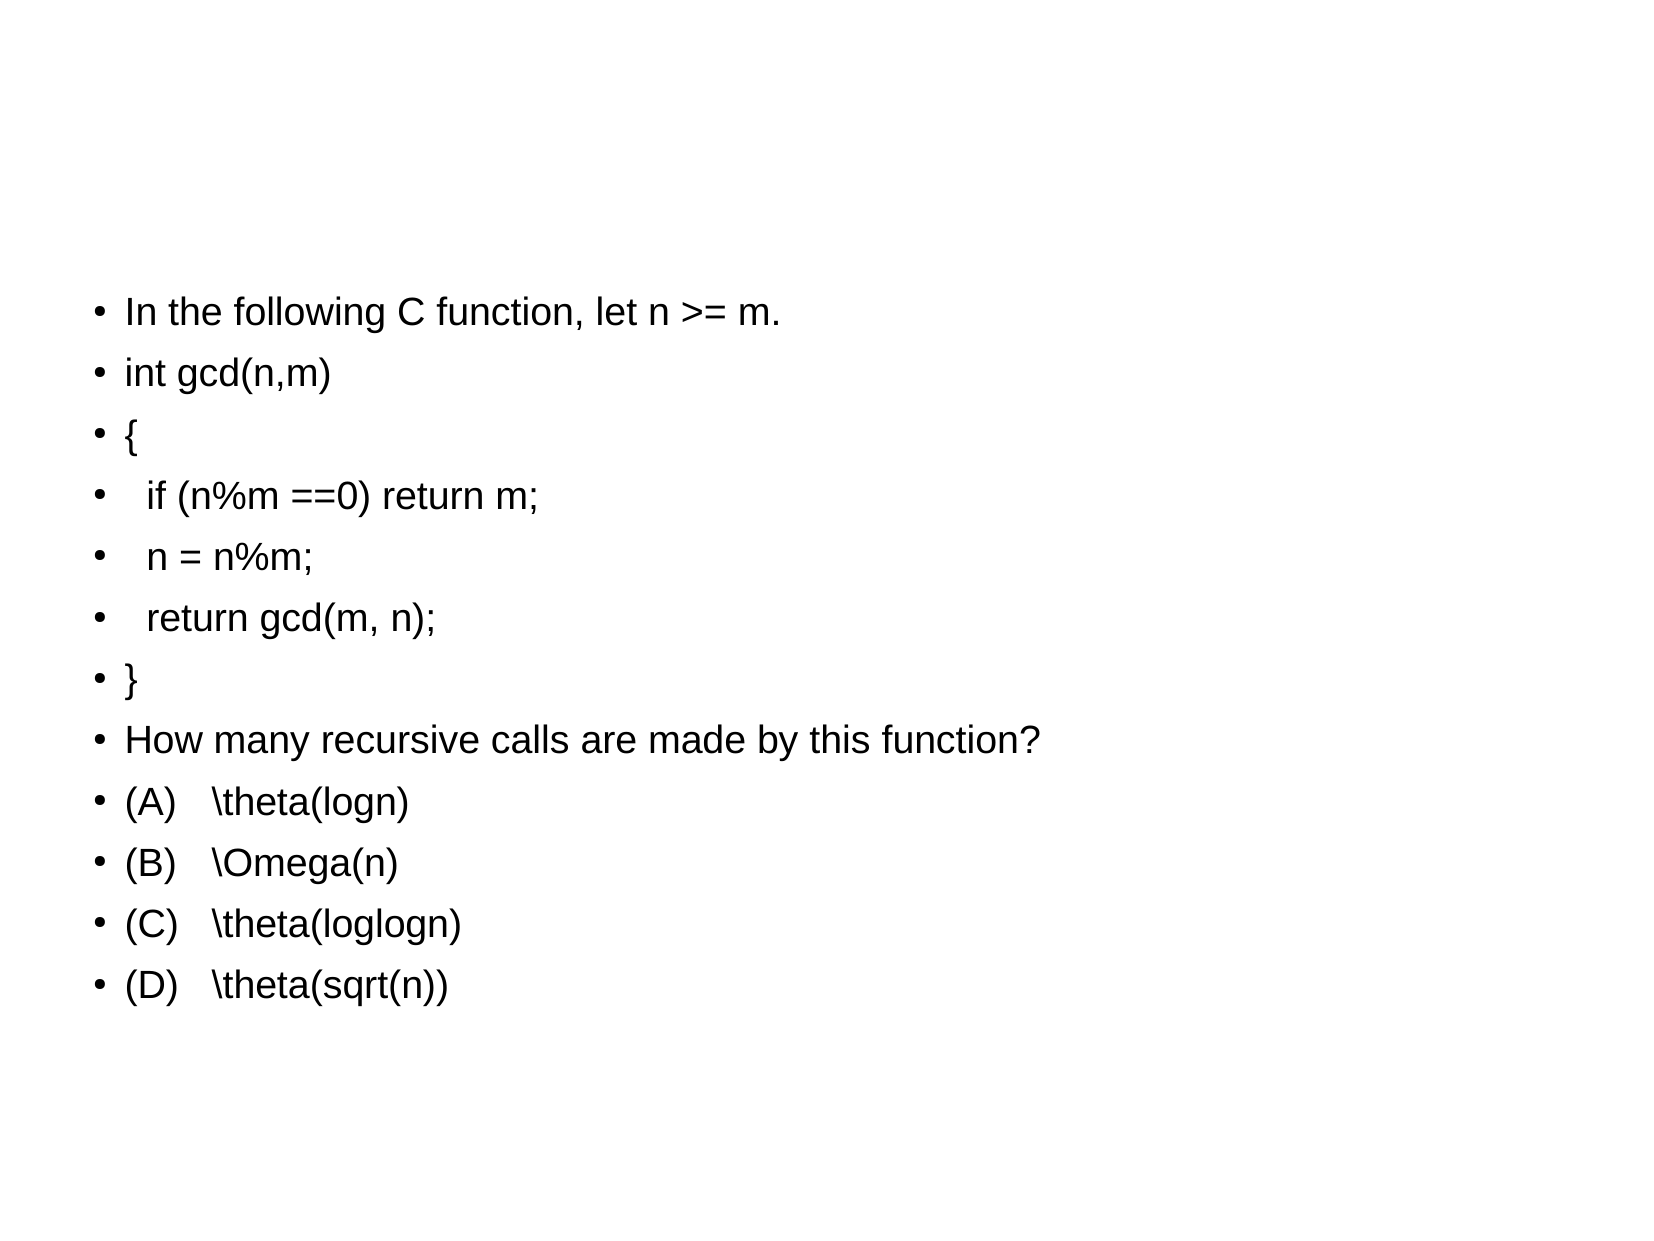

#
In the following C function, let n >= m.
int gcd(n,m)
{
 if (n%m ==0) return m;
 n = n%m;
 return gcd(m, n);
}
How many recursive calls are made by this function?
(A)	\theta(logn)
(B)	\Omega(n)
(C)	\theta(loglogn)
(D)	\theta(sqrt(n))